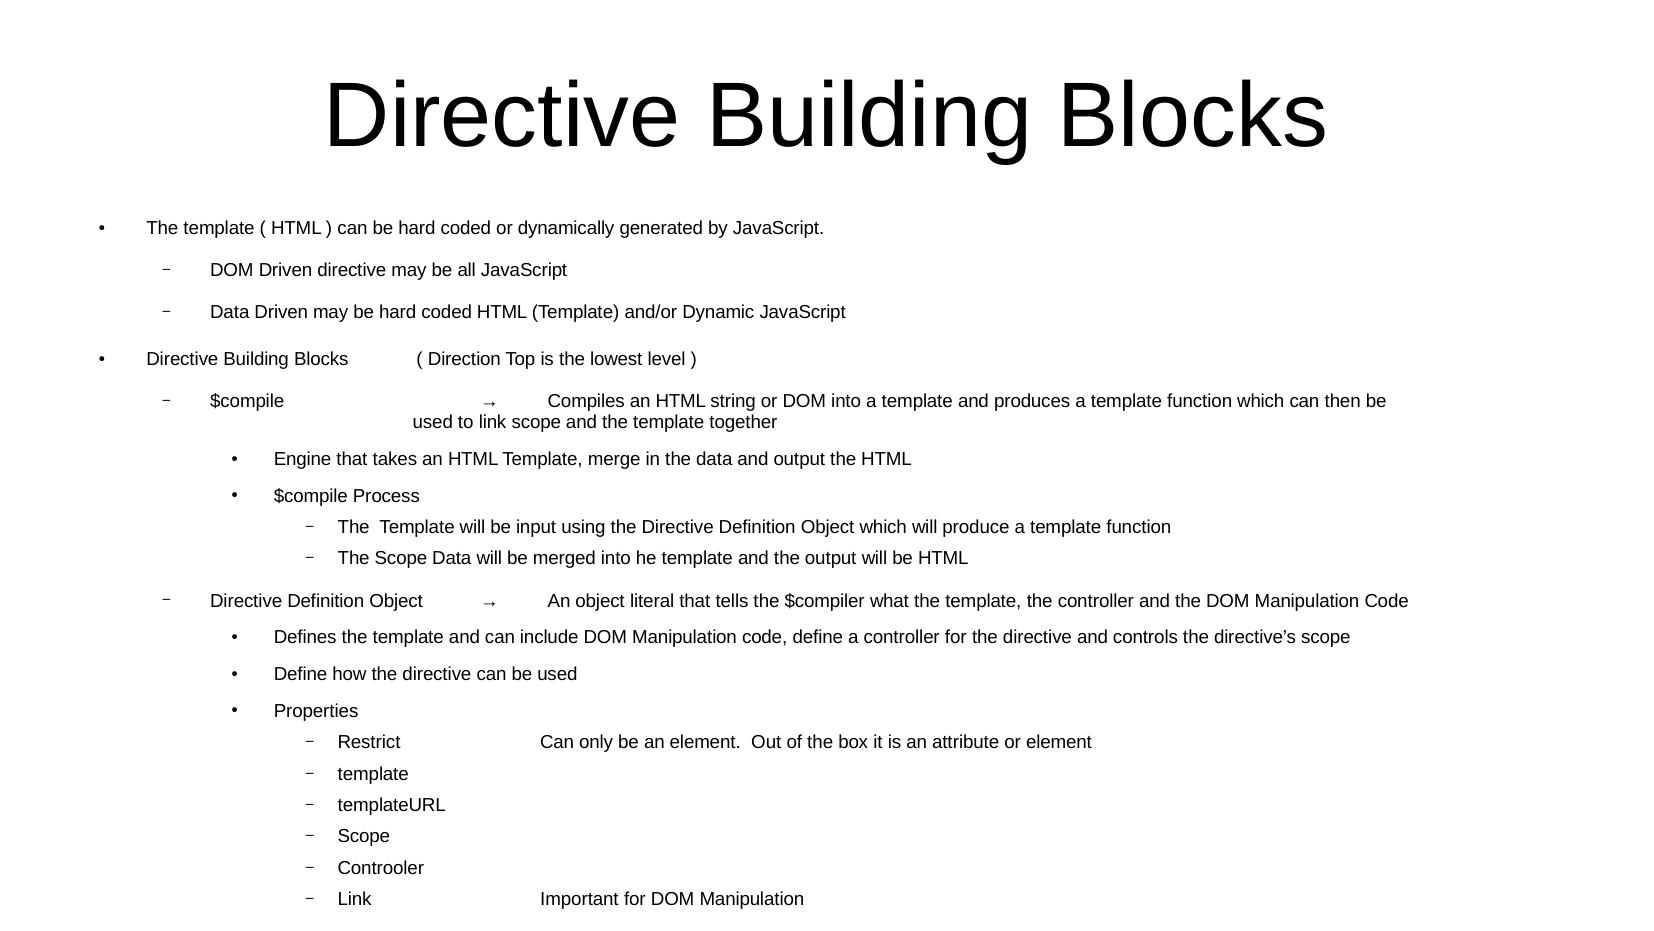

# Directive Building Blocks
The template ( HTML ) can be hard coded or dynamically generated by JavaScript.
DOM Driven directive may be all JavaScript
Data Driven may be hard coded HTML (Template) and/or Dynamic JavaScript
Directive Building Blocks 	( Direction Top is the lowest level )
$compile			→	Compiles an HTML string or DOM into a template and produces a template function which can then be 						used to link scope and the template together
Engine that takes an HTML Template, merge in the data and output the HTML
$compile Process
The Template will be input using the Directive Definition Object which will produce a template function
The Scope Data will be merged into he template and the output will be HTML
Directive Definition Object	→ 	An object literal that tells the $compiler what the template, the controller and the DOM Manipulation Code
Defines the template and can include DOM Manipulation code, define a controller for the directive and controls the directive’s scope
Define how the directive can be used
Properties
Restrict 		Can only be an element. Out of the box it is an attribute or element
template
templateURL
Scope
Controoler
Link			Important for DOM Manipulation